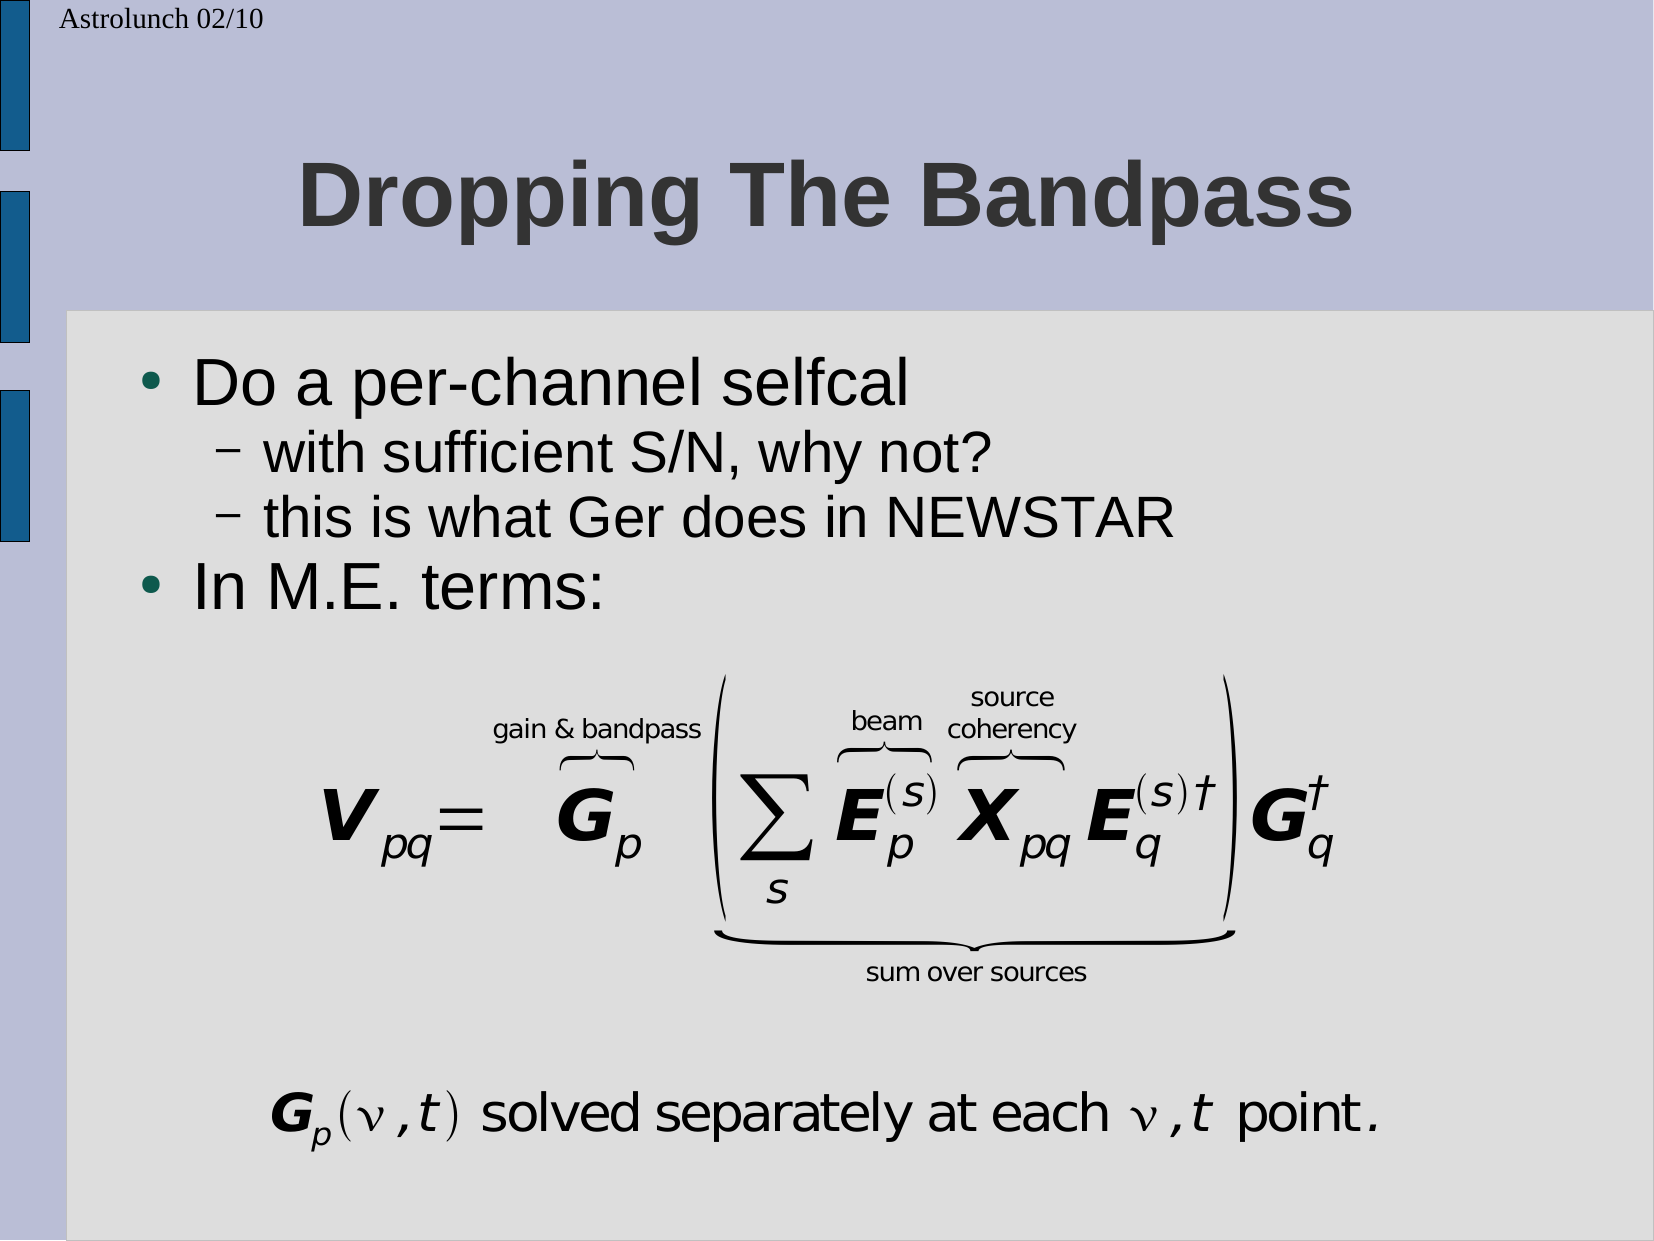

Astrolunch 02/10
# Dropping The Bandpass
Do a per-channel selfcal
with sufficient S/N, why not?
this is what Ger does in NEWSTAR
In M.E. terms: